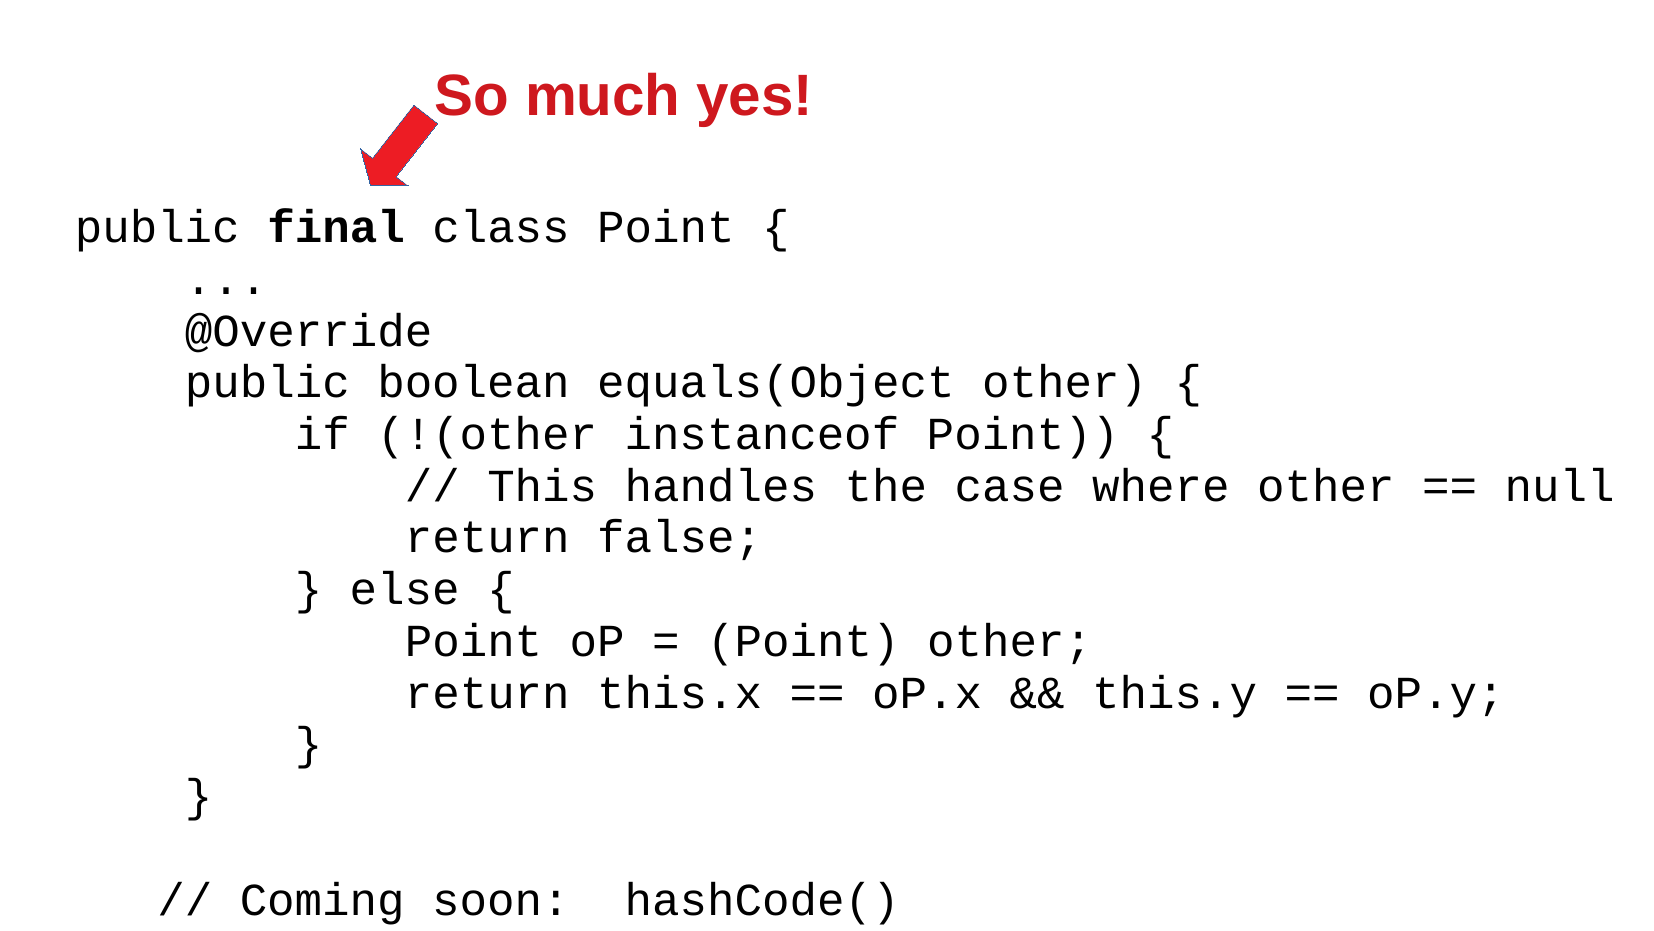

So much yes!
public final class Point {
 ...
 @Override
 public boolean equals(Object other) {
 if (!(other instanceof Point)) {
 // This handles the case where other == null
 return false;
 } else {
 Point oP = (Point) other;
 return this.x == oP.x && this.y == oP.y;
 }
 }
 // Coming soon: hashCode()
}